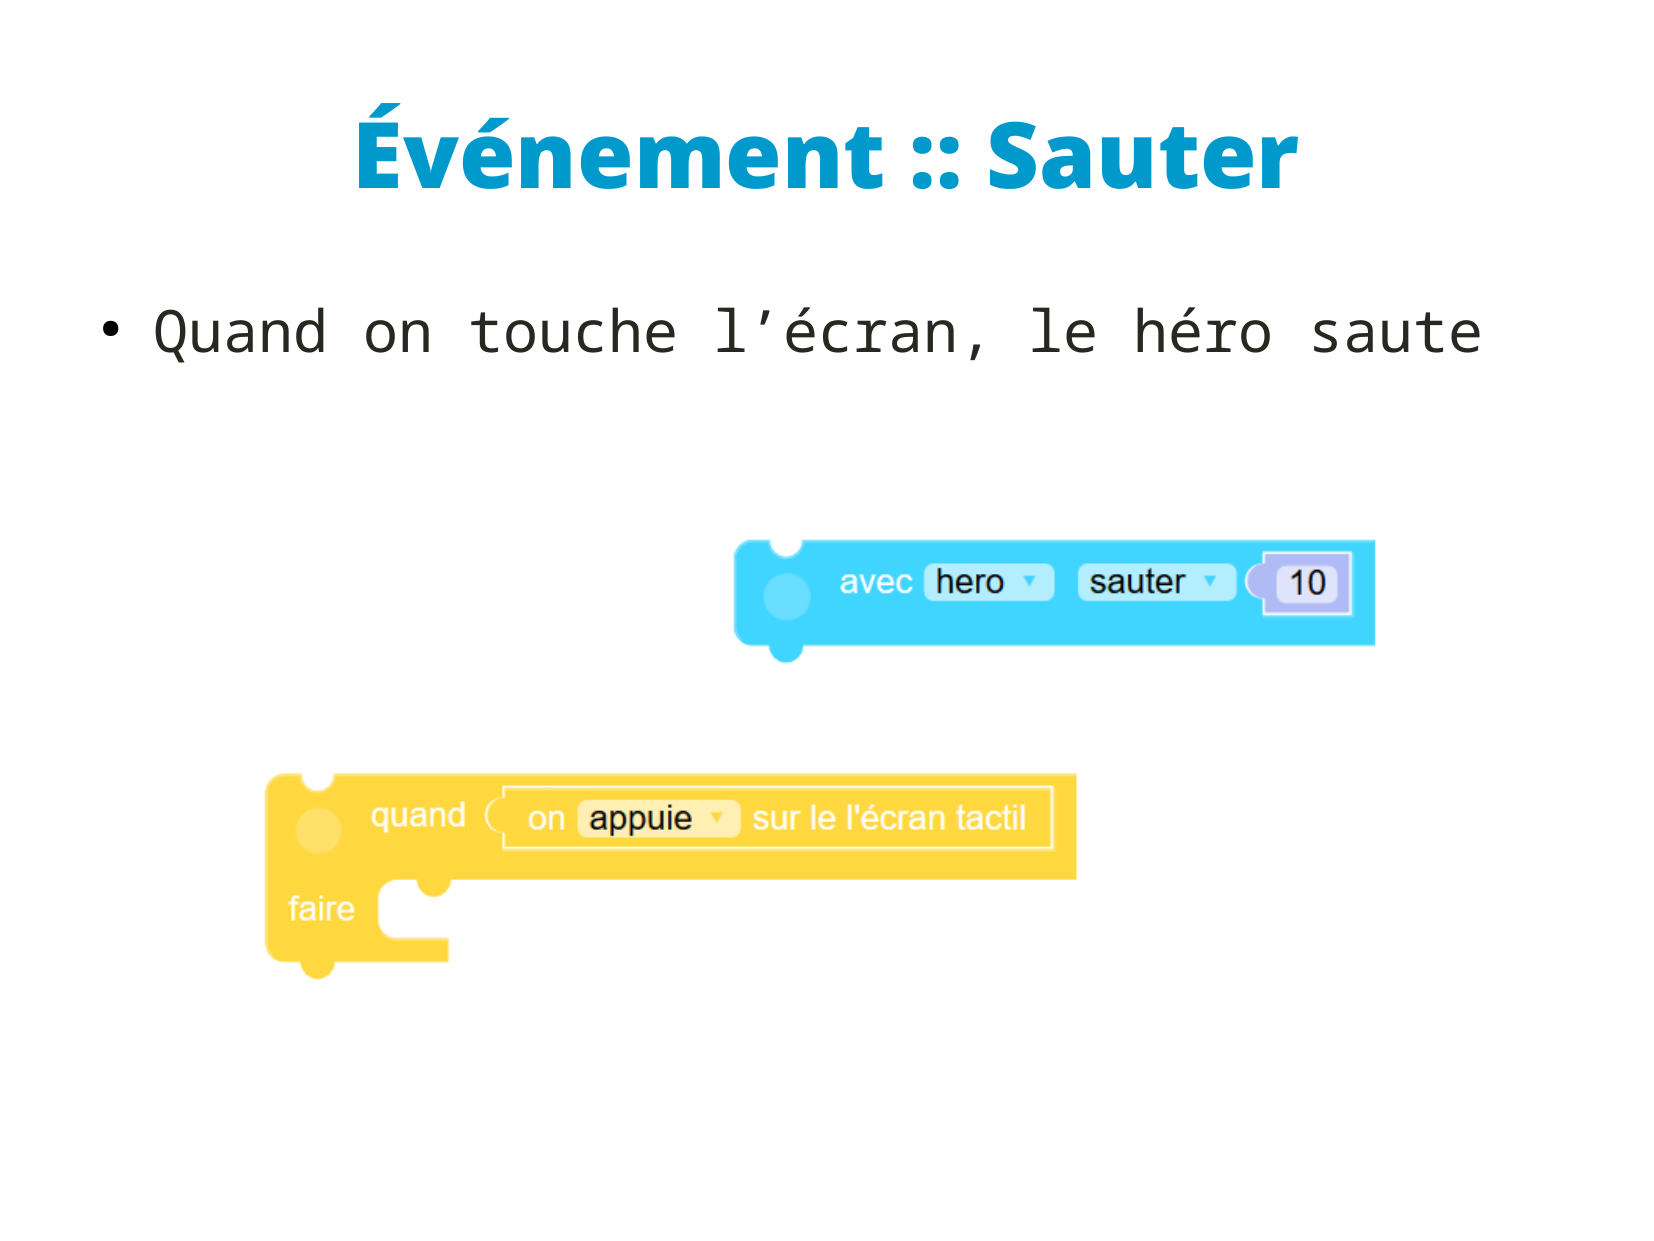

# Événement :: Sauter
Quand on touche l’écran, le héro saute